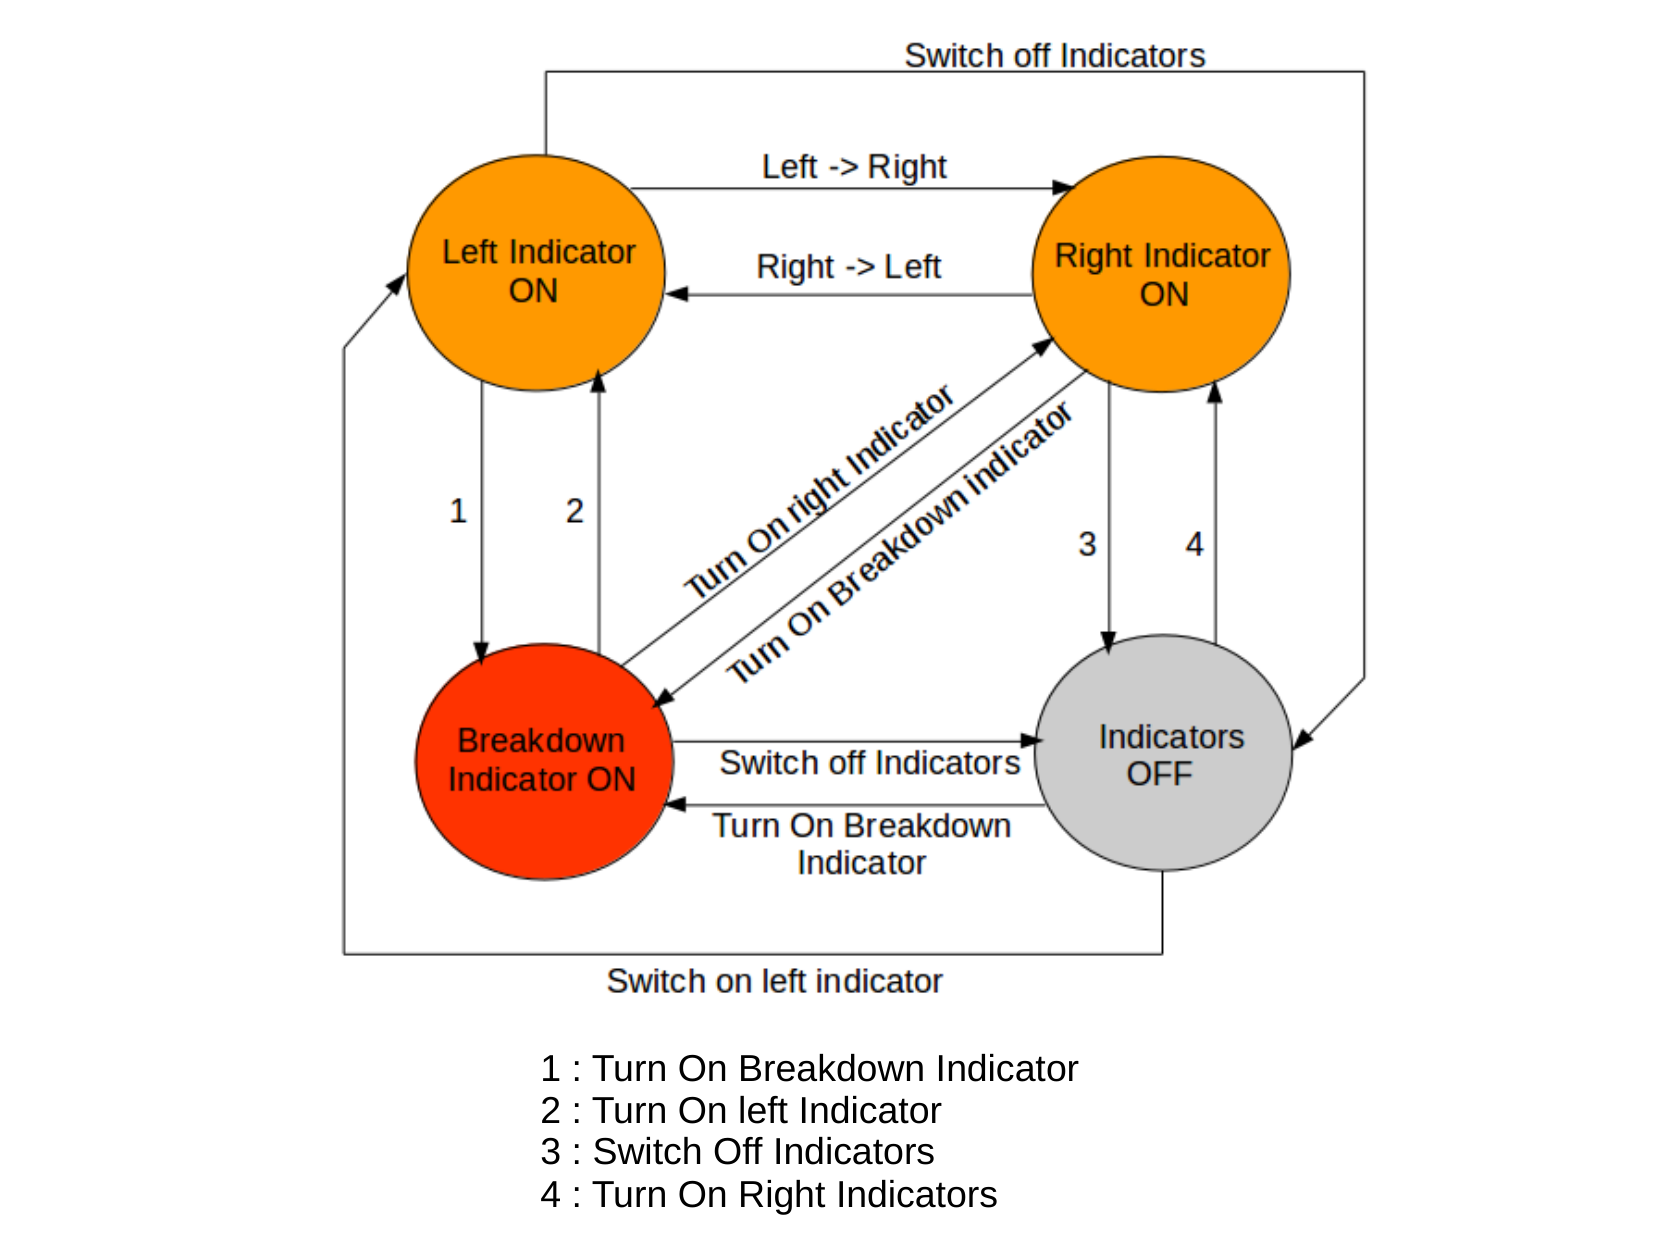

1 : Turn On Breakdown Indicator
2 : Turn On left Indicator
3 : Switch Off Indicators
4 : Turn On Right Indicators